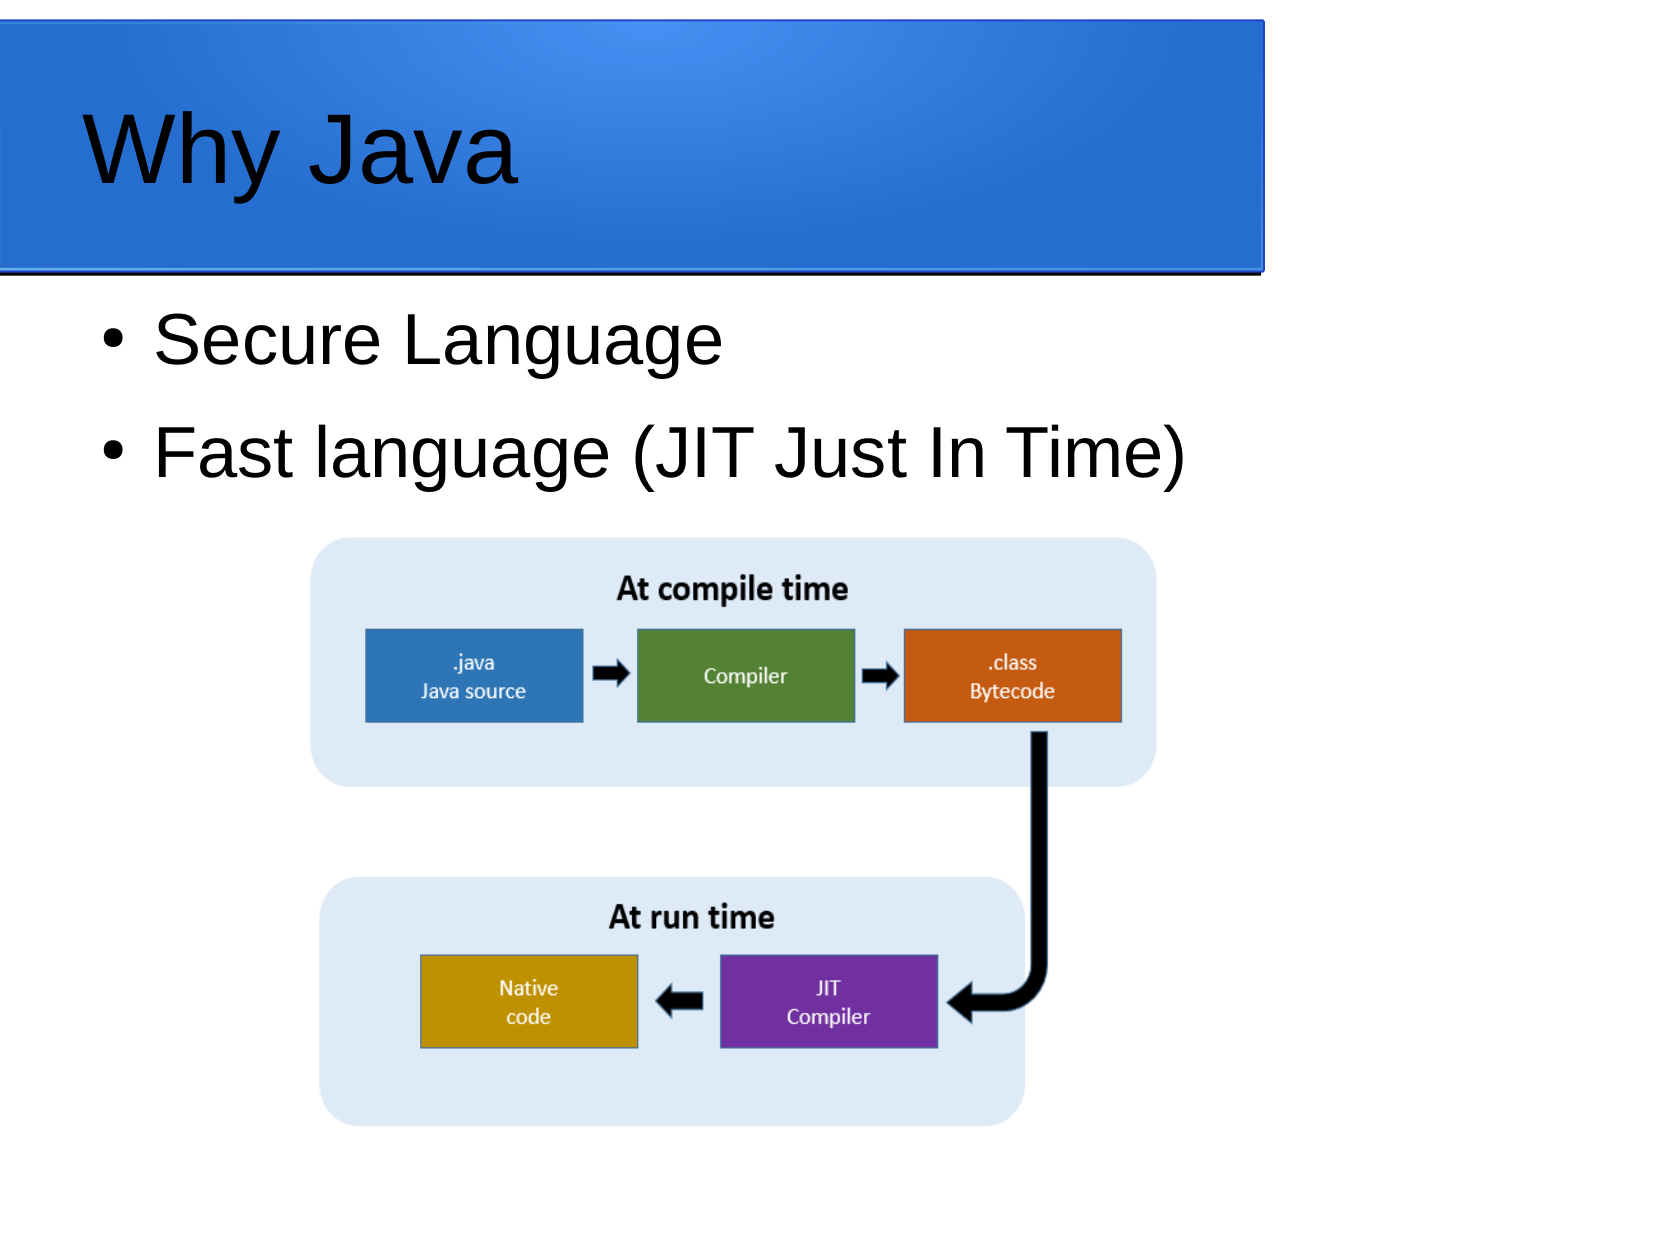

# Why Java
Secure Language
Fast language (JIT Just In Time)